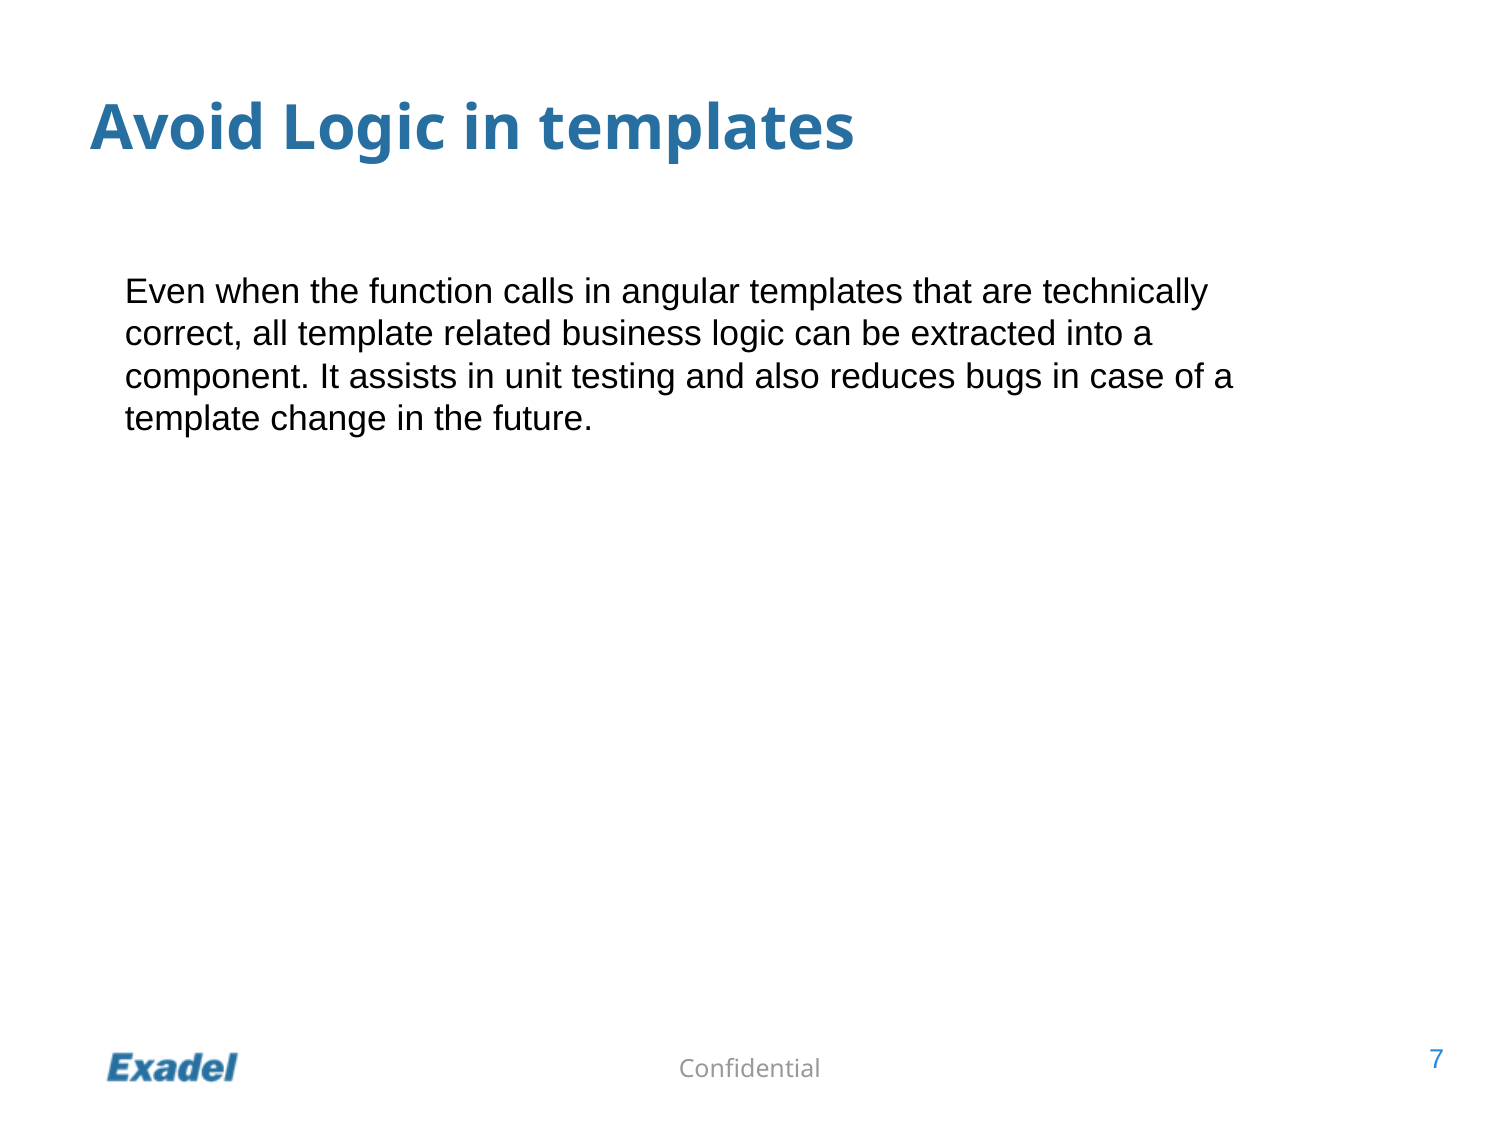

# Avoid Logic in templates
Even when the function calls in angular templates that are technically correct, all template related business logic can be extracted into a component. It assists in unit testing and also reduces bugs in case of a template change in the future.